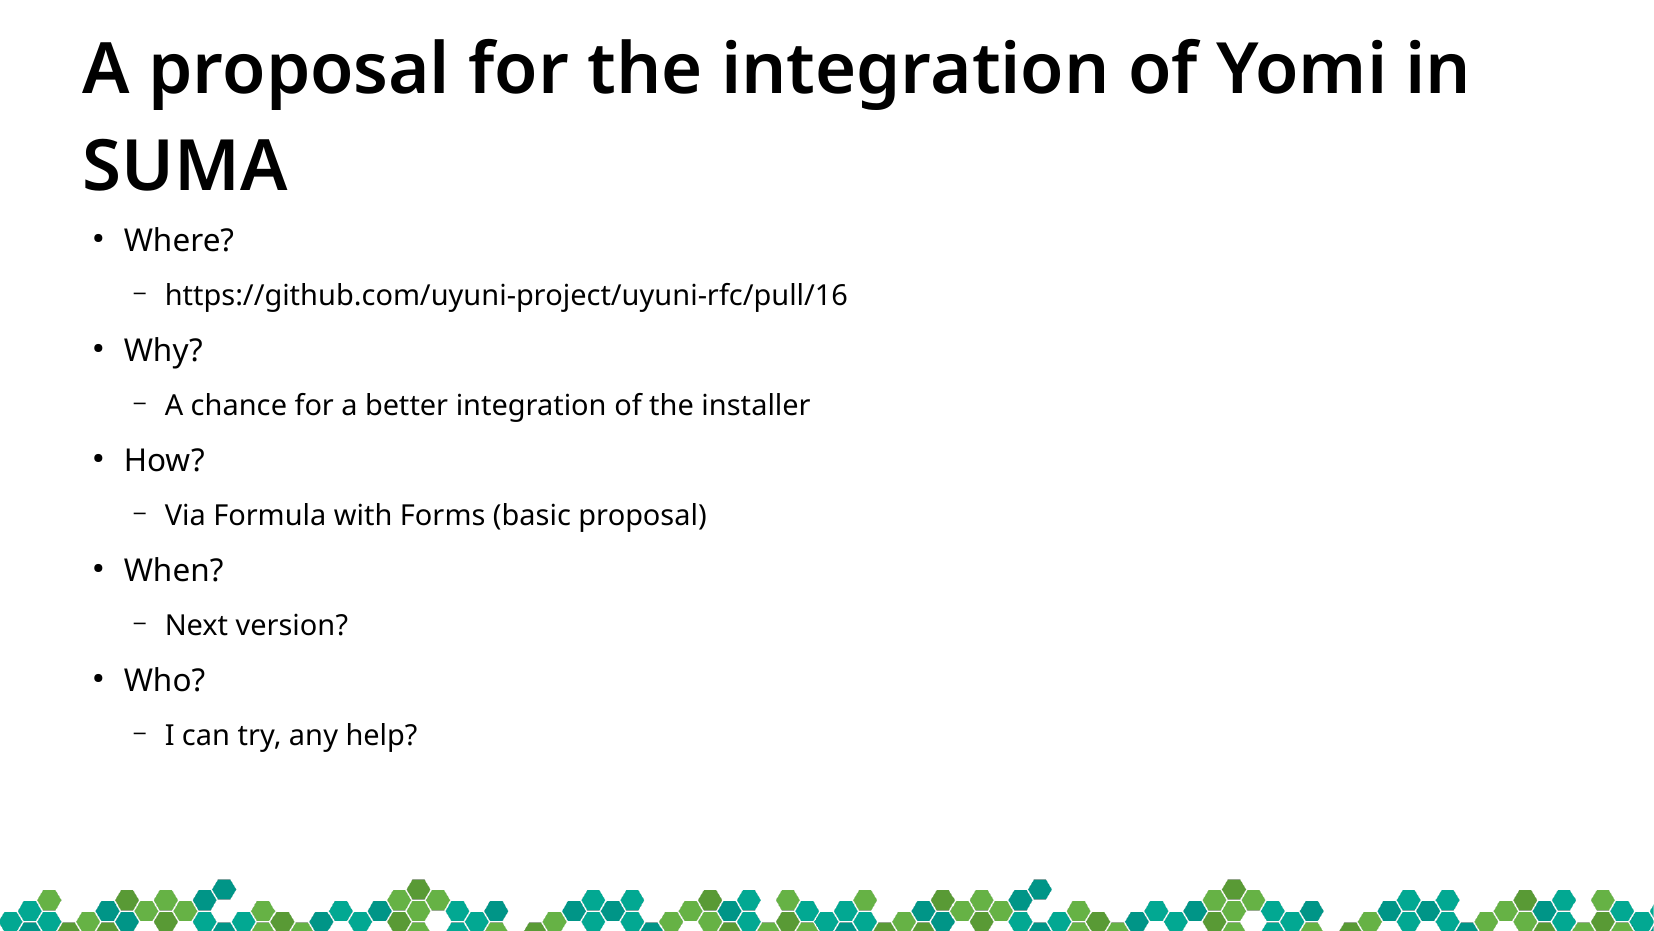

# A proposal for the integration of Yomi in SUMA
Where?
https://github.com/uyuni-project/uyuni-rfc/pull/16
Why?
A chance for a better integration of the installer
How?
Via Formula with Forms (basic proposal)
When?
Next version?
Who?
I can try, any help?